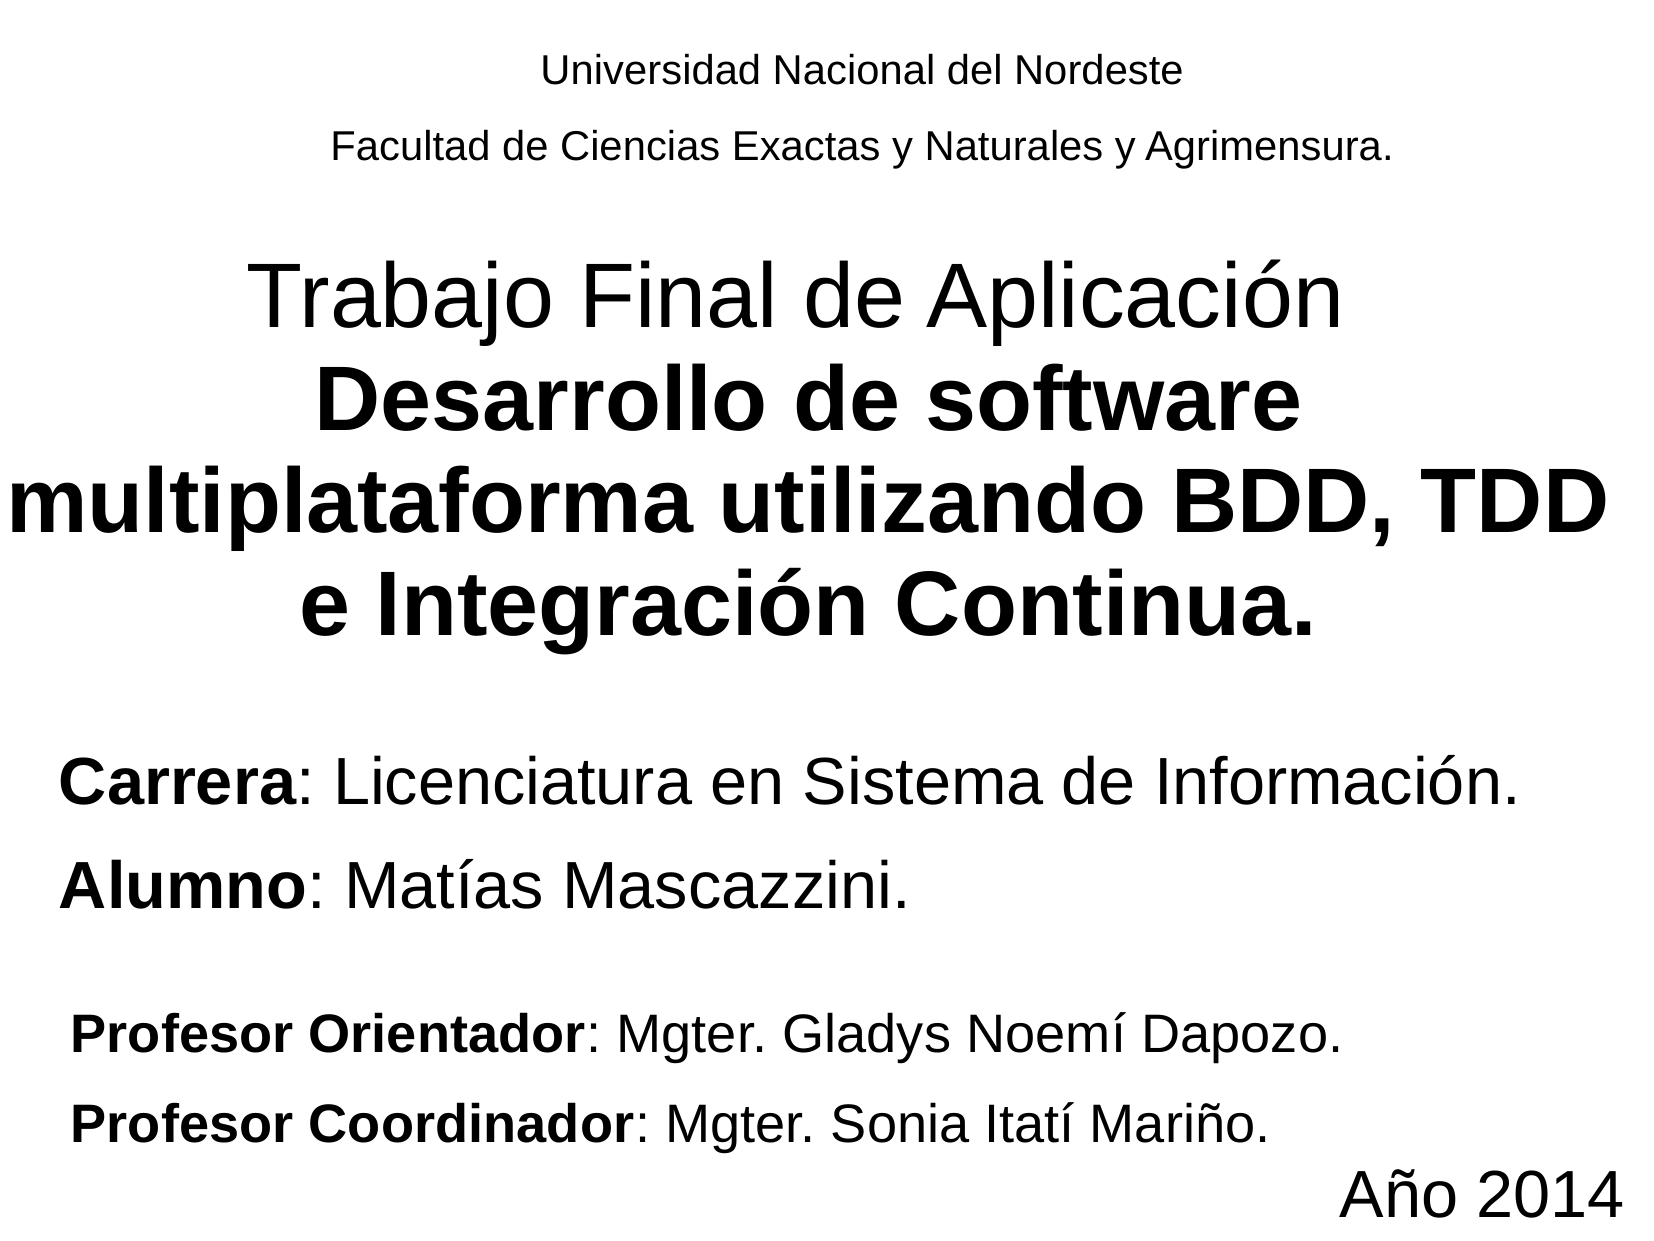

Universidad Nacional del Nordeste
Facultad de Ciencias Exactas y Naturales y Agrimensura.
# Trabajo Final de Aplicación Desarrollo de software multiplataforma utilizando BDD, TDD e Integración Continua.
Carrera: Licenciatura en Sistema de Información.
Alumno: Matías Mascazzini.
Profesor Orientador: Mgter. Gladys Noemí Dapozo.
Profesor Coordinador: Mgter. Sonia Itatí Mariño.
Año 2014